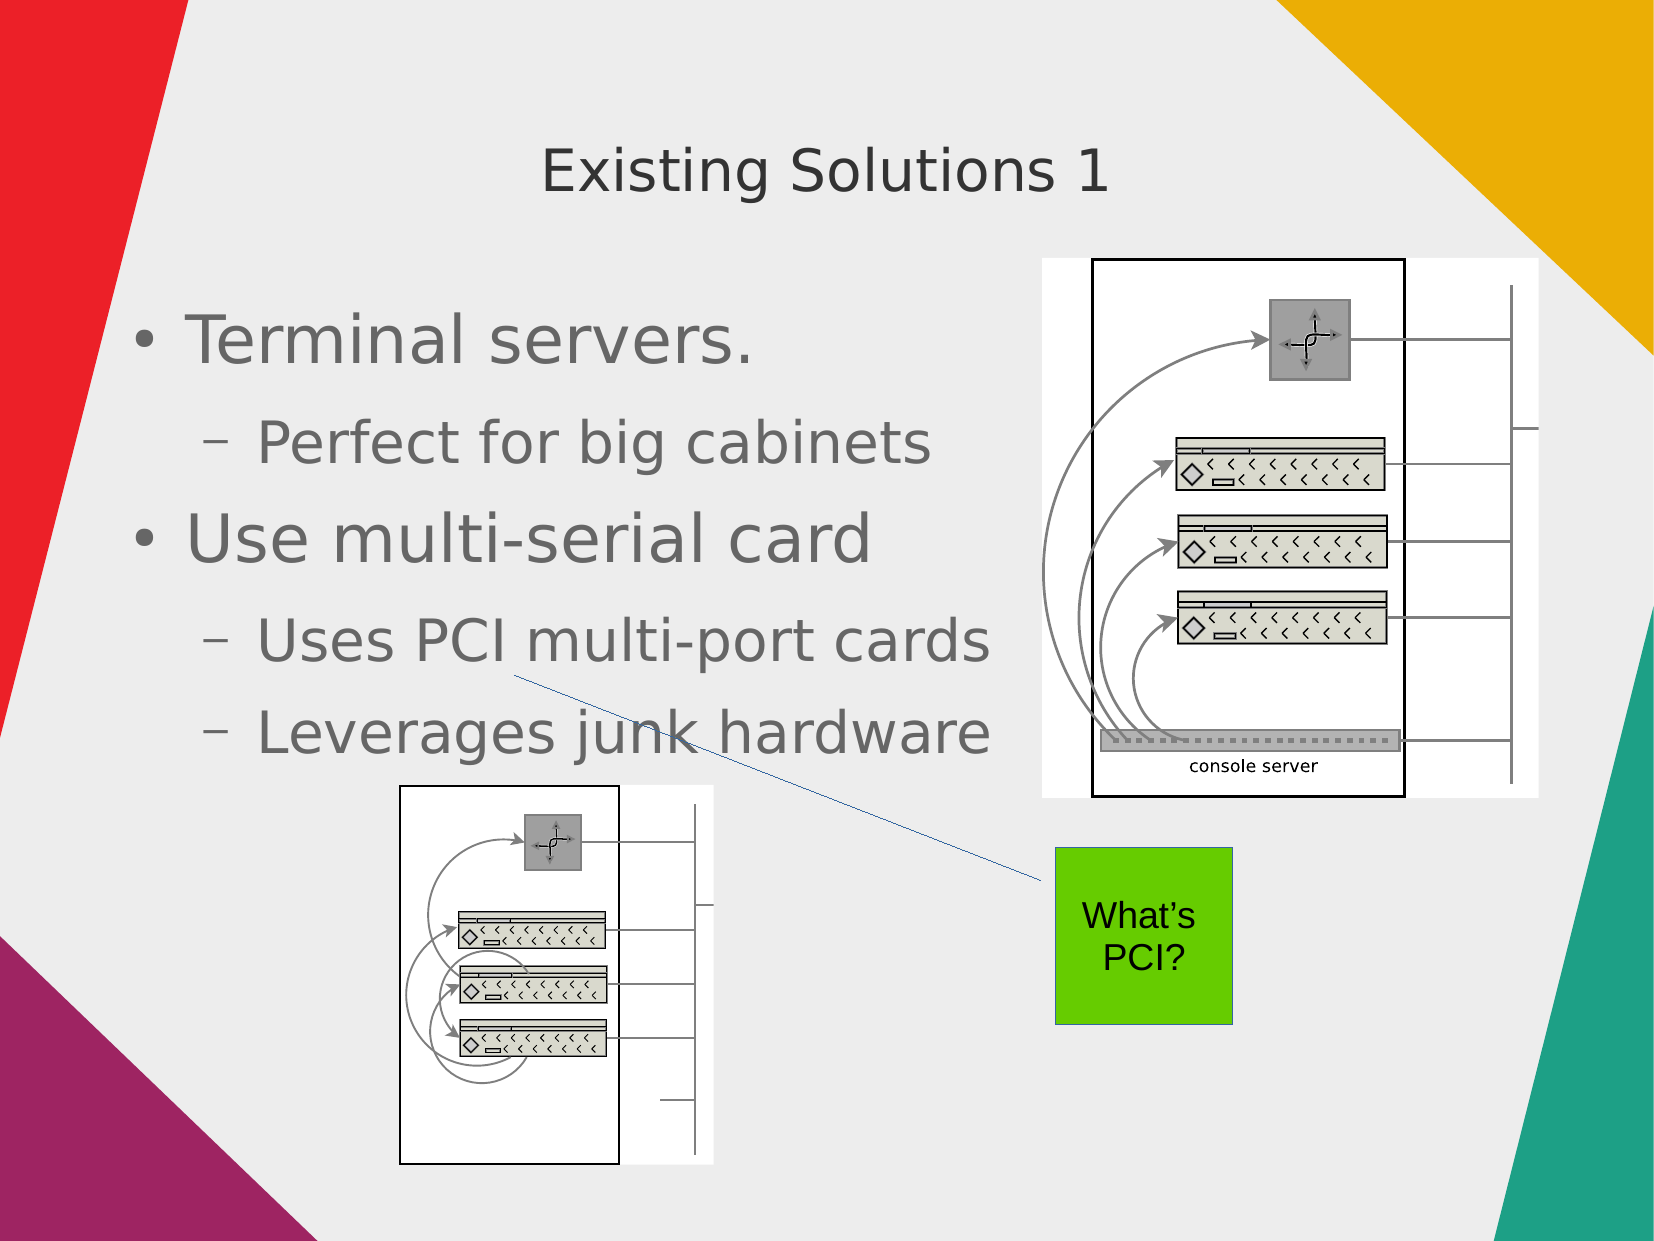

# Existing Solutions 1
Terminal servers.
Perfect for big cabinets
Use multi-serial card
Uses PCI multi-port cards
Leverages junk hardware
What’s
PCI?